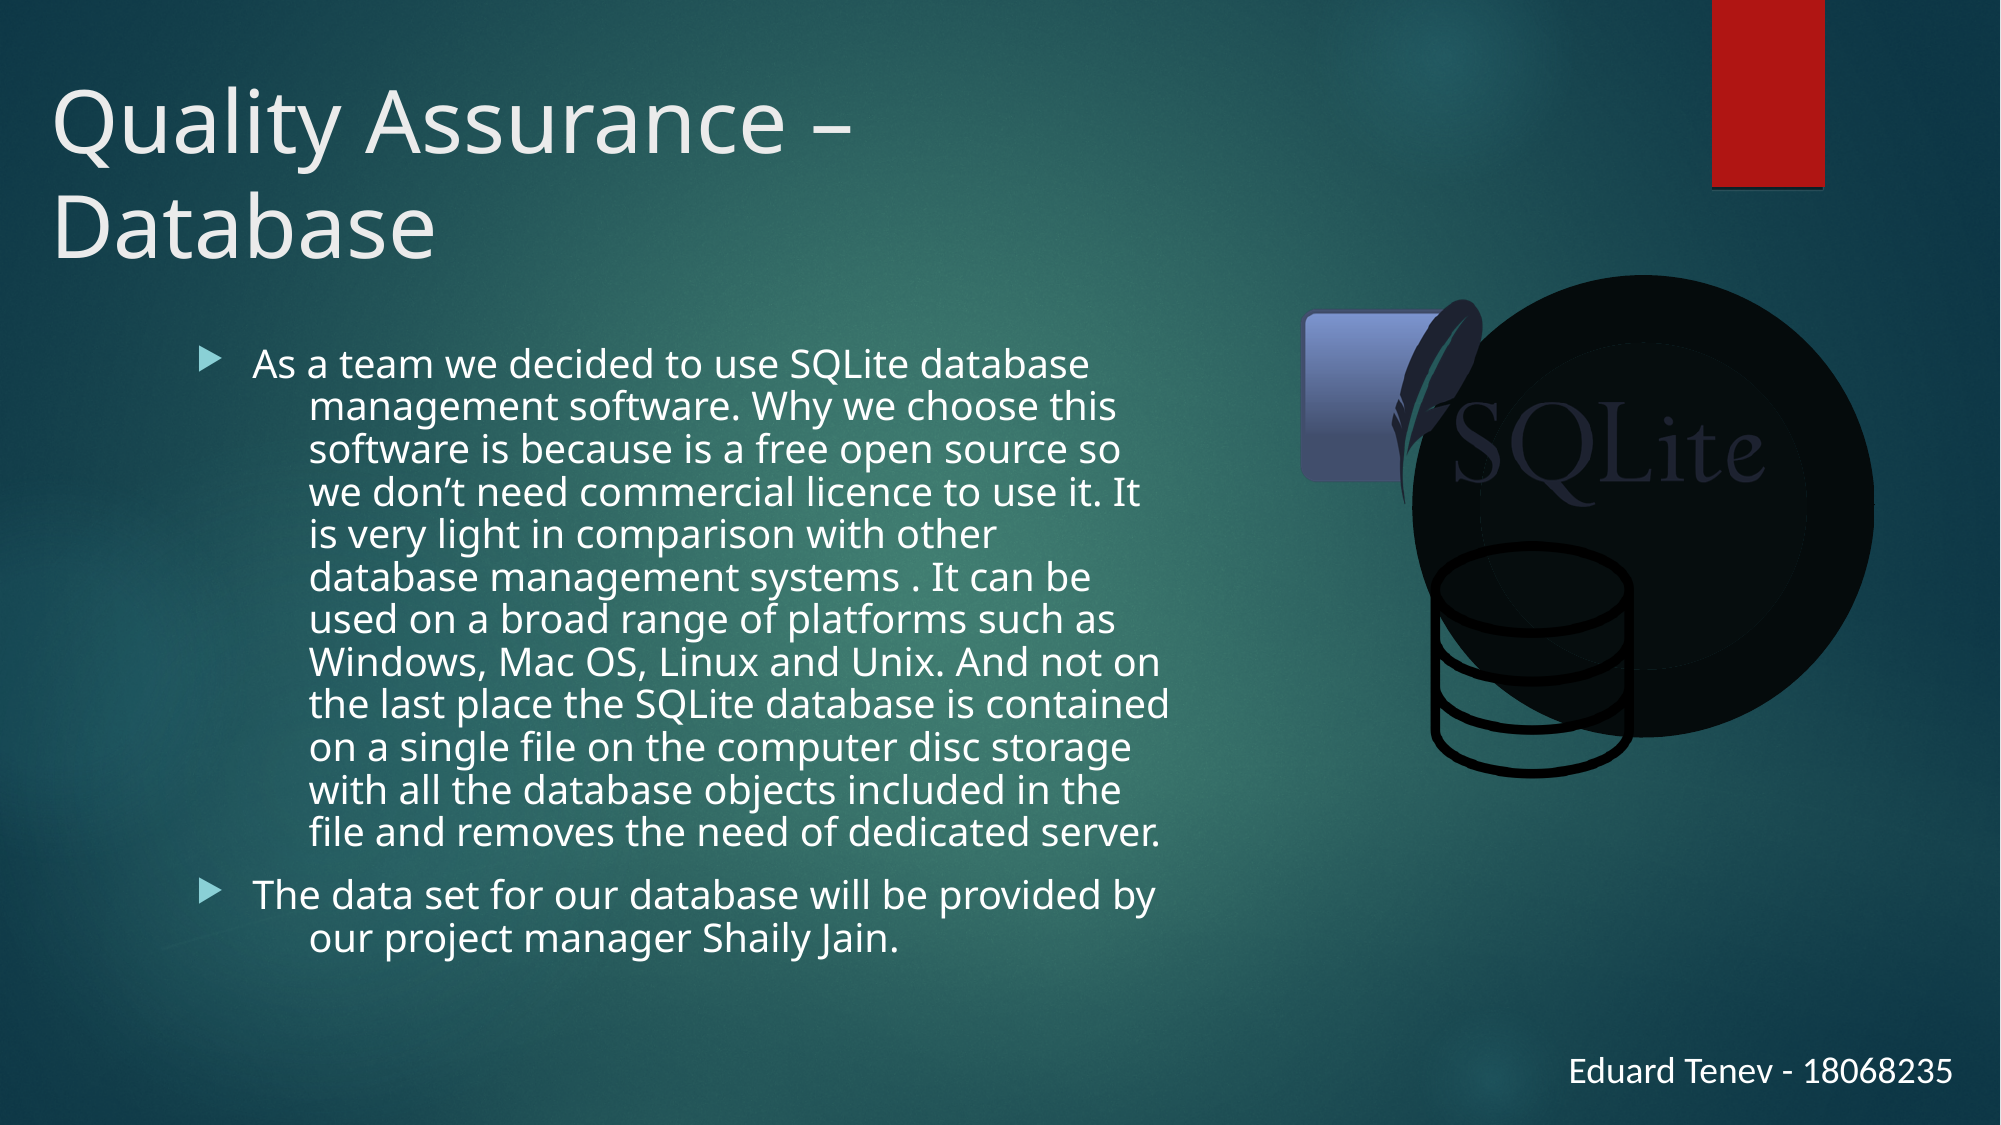

# Quality Assurance – Database
As a team we decided to use SQLite database management software. Why we choose this software is because is a free open source so we don’t need commercial licence to use it. It is very light in comparison with other database management systems . It can be used on a broad range of platforms such as Windows, Mac OS, Linux and Unix. And not on the last place the SQLite database is contained on a single file on the computer disc storage with all the database objects included in the file and removes the need of dedicated server.
The data set for our database will be provided by our project manager Shaily Jain.
Eduard Tenev - 18068235